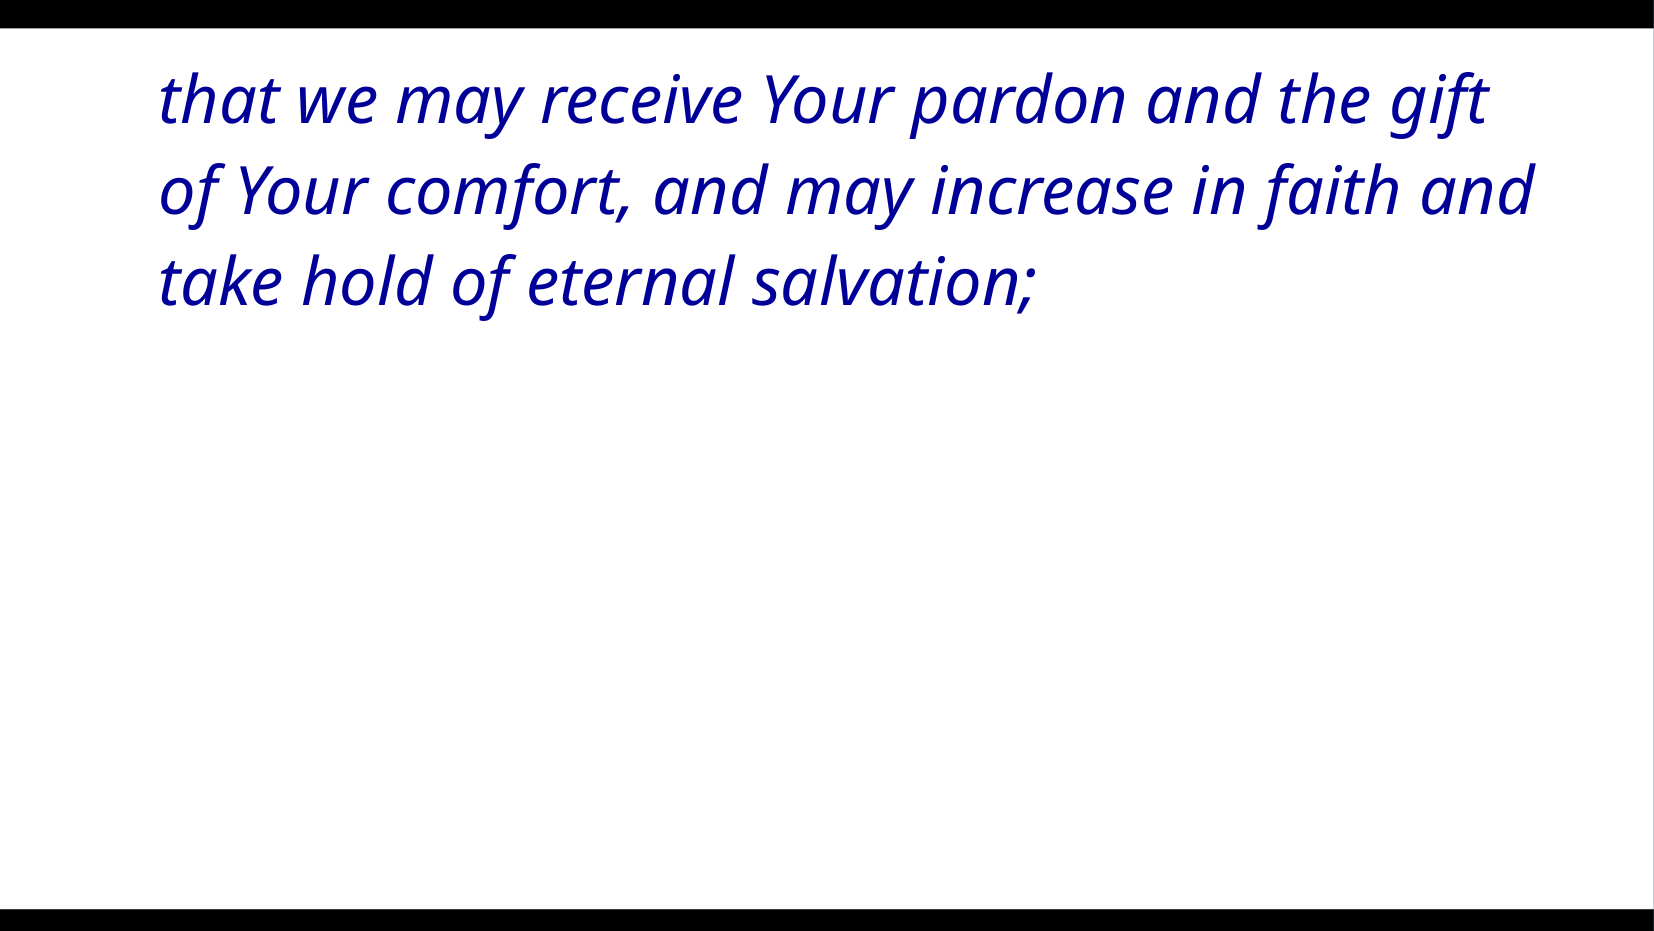

that we may receive Your pardon and the gift
 of Your comfort, and may increase in faith and
 take hold of eternal salvation;